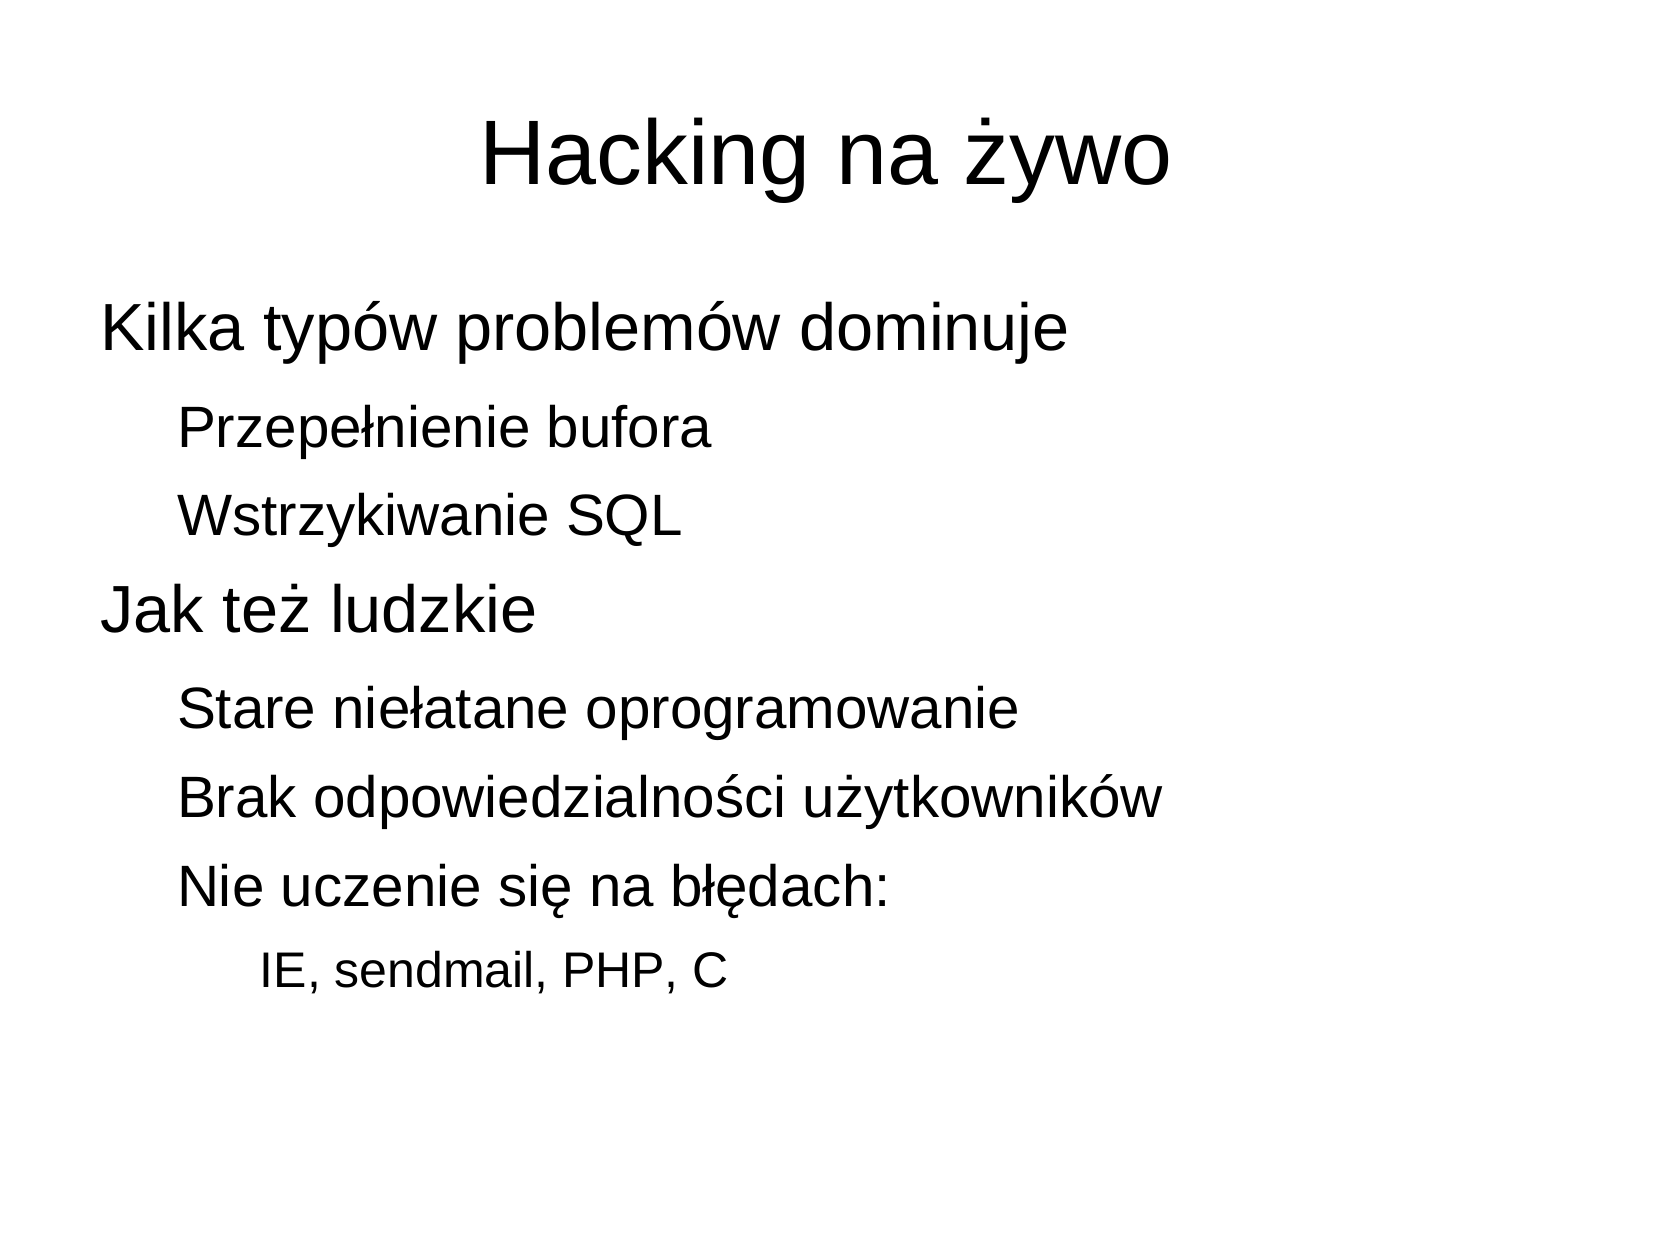

# Hacking na żywo
Kilka typów problemów dominuje
Przepełnienie bufora
Wstrzykiwanie SQL
Jak też ludzkie
Stare niełatane oprogramowanie
Brak odpowiedzialności użytkowników
Nie uczenie się na błędach:
IE, sendmail, PHP, C